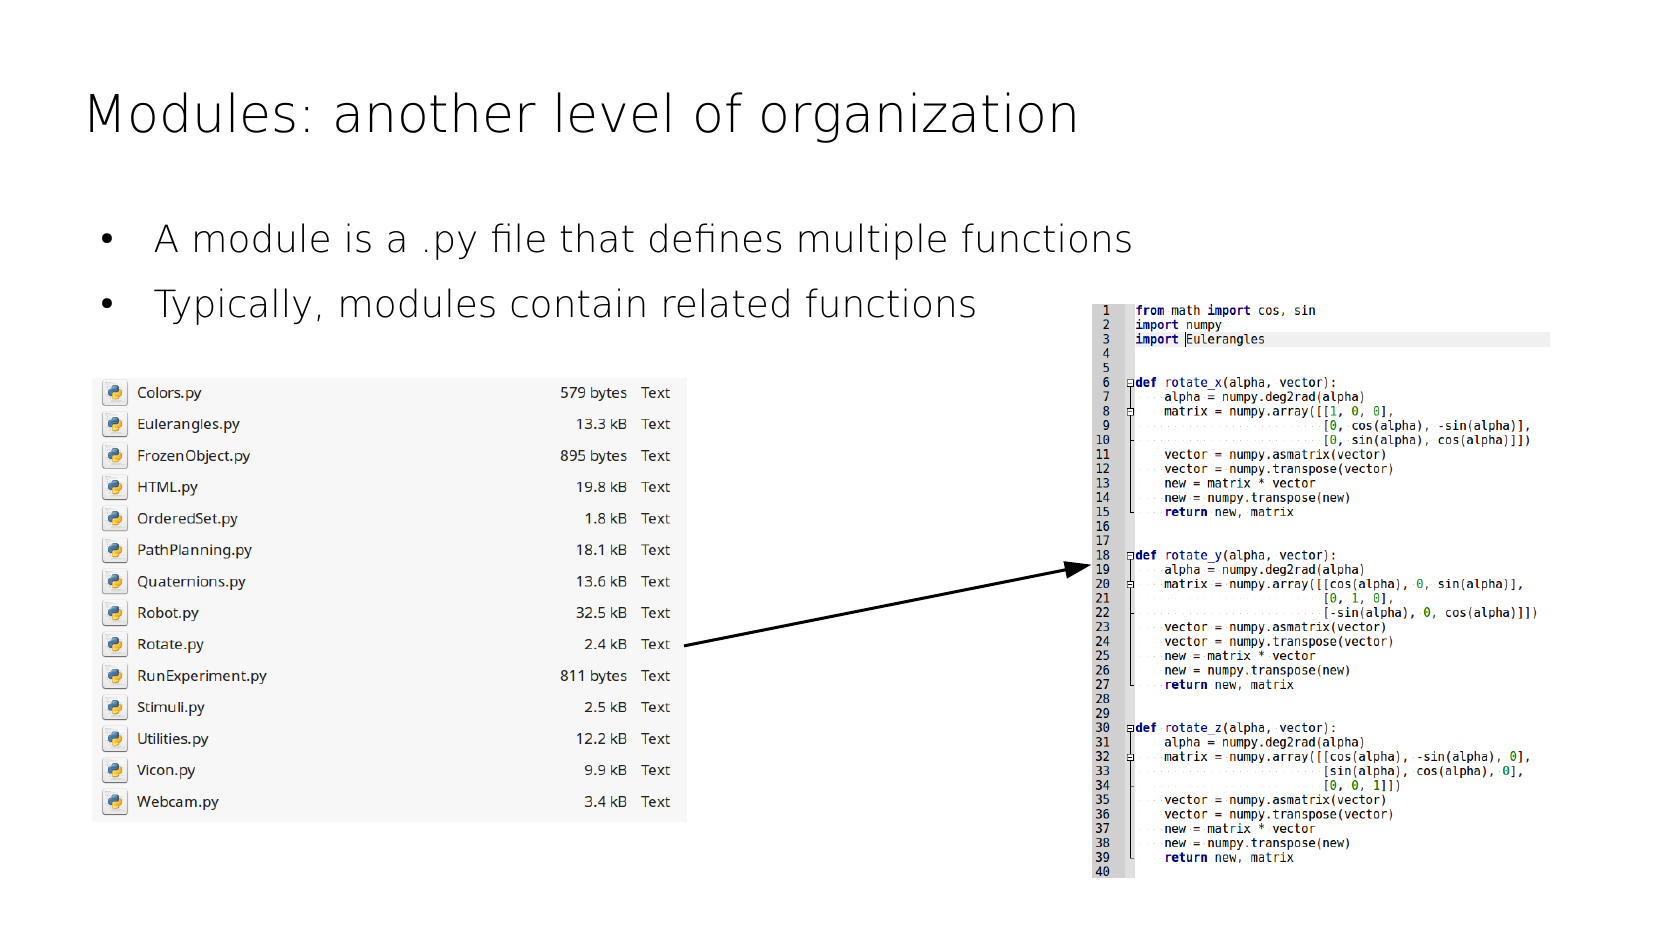

# Modules: another level of organization
A module is a .py file that defines multiple functions
Typically, modules contain related functions